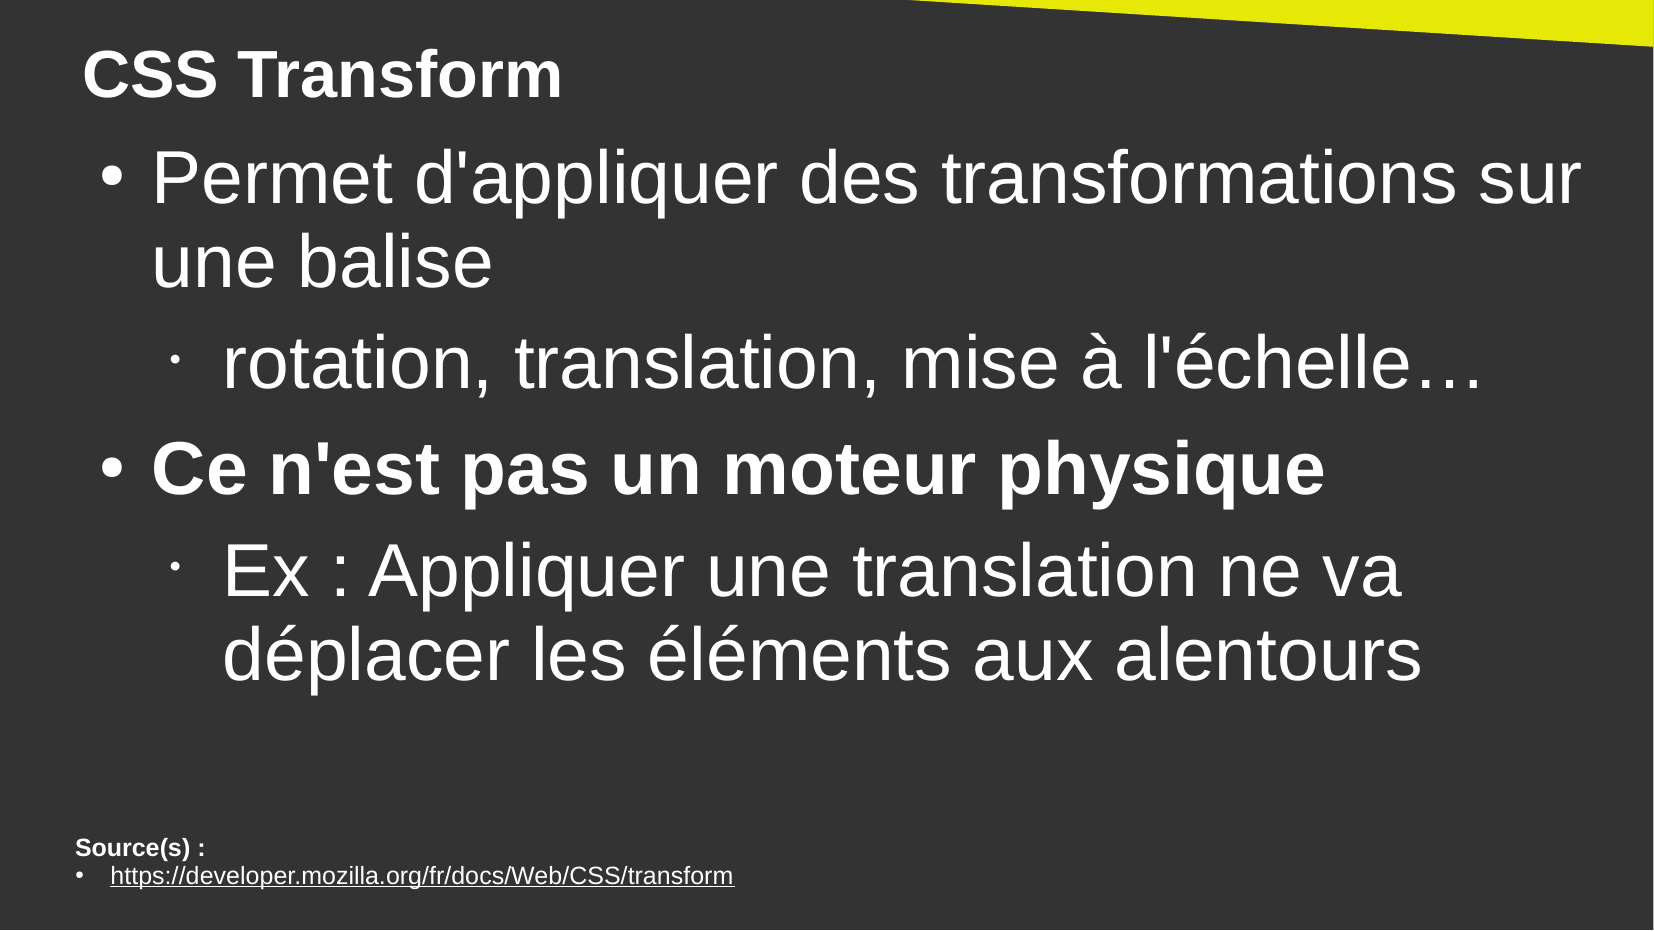

# CSS Transform
Permet d'appliquer des transformations sur une balise
rotation, translation, mise à l'échelle…
Ce n'est pas un moteur physique
Ex : Appliquer une translation ne va déplacer les éléments aux alentours
Source(s) :
https://developer.mozilla.org/fr/docs/Web/CSS/transform